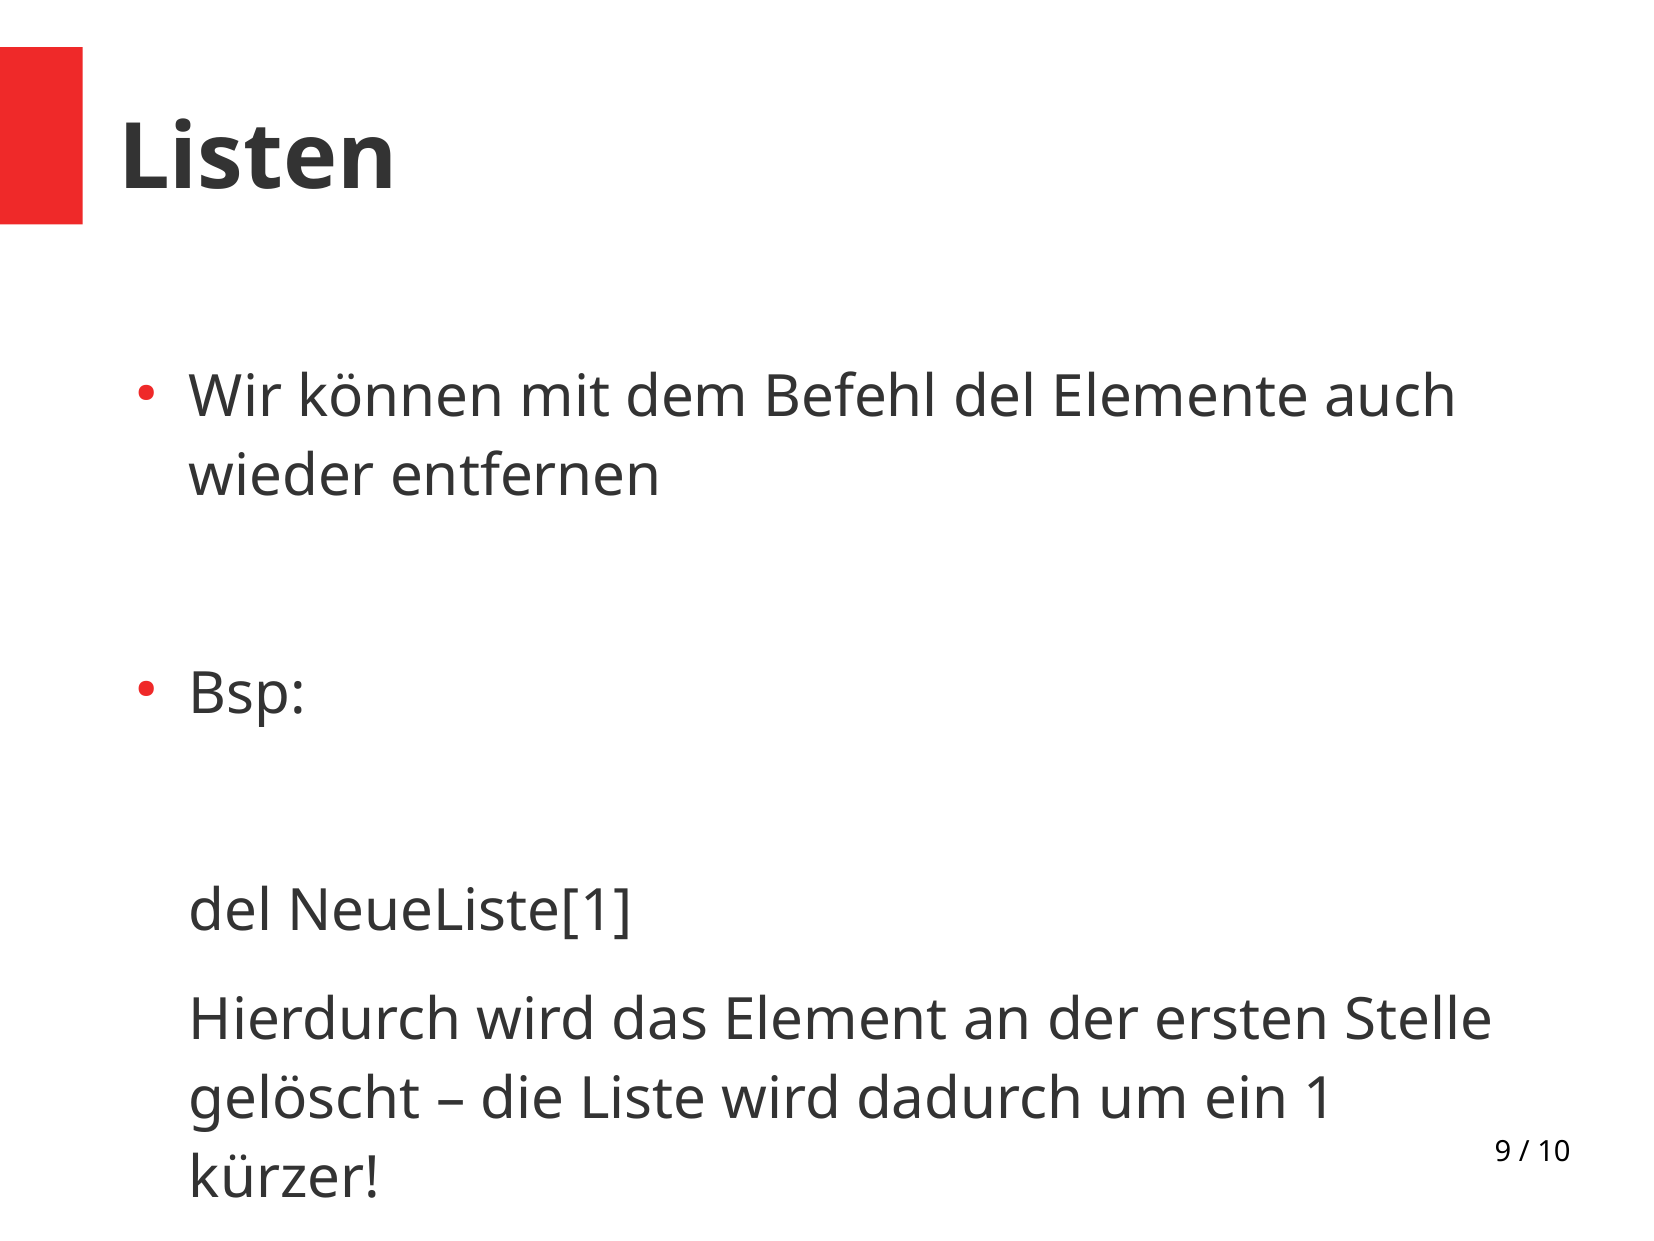

# Listen
Wir können mit dem Befehl del Elemente auch wieder entfernen
Bsp:
del NeueListe[1]
Hierdurch wird das Element an der ersten Stelle gelöscht – die Liste wird dadurch um ein 1 kürzer!
9